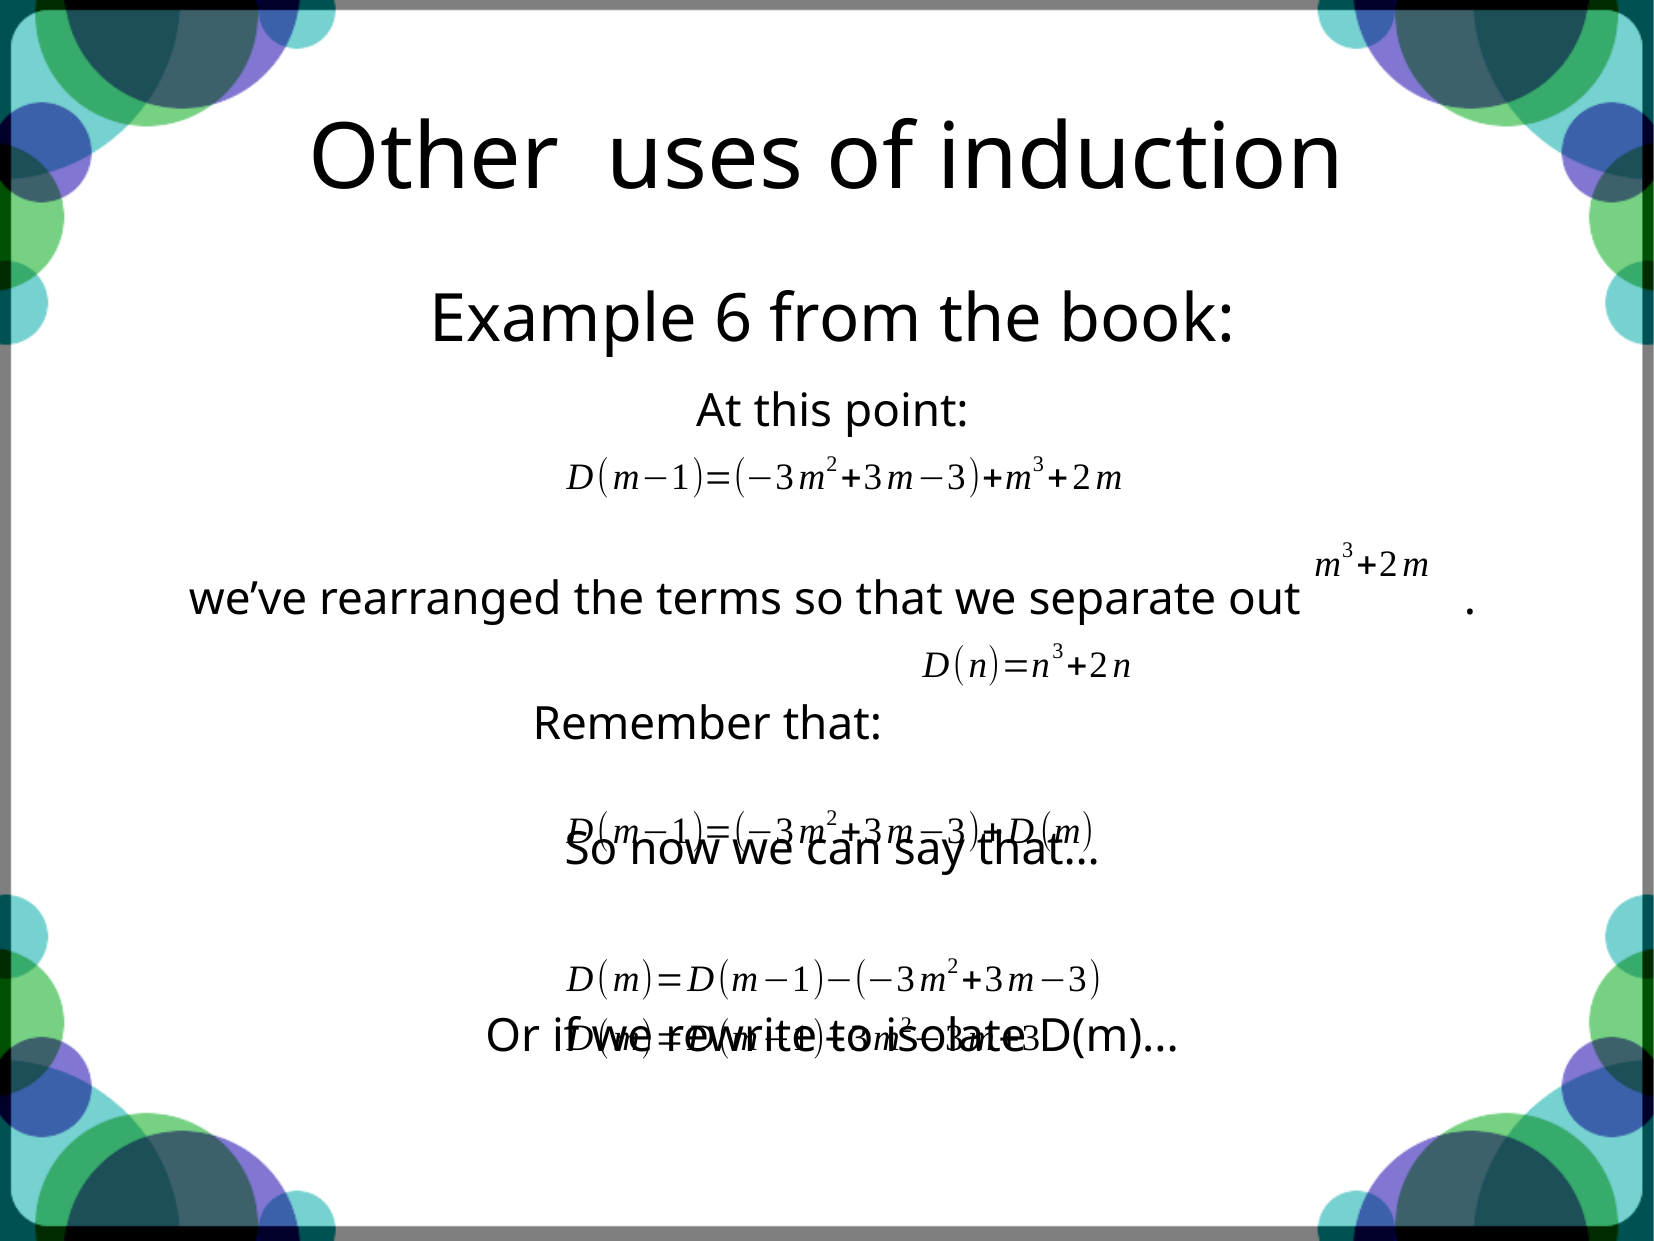

# Other uses of induction
Example 6 from the book:
At this point:
we’ve rearranged the terms so that we separate out			.
Remember that:
So now we can say that…
Or if we rewrite to isolate D(m)...